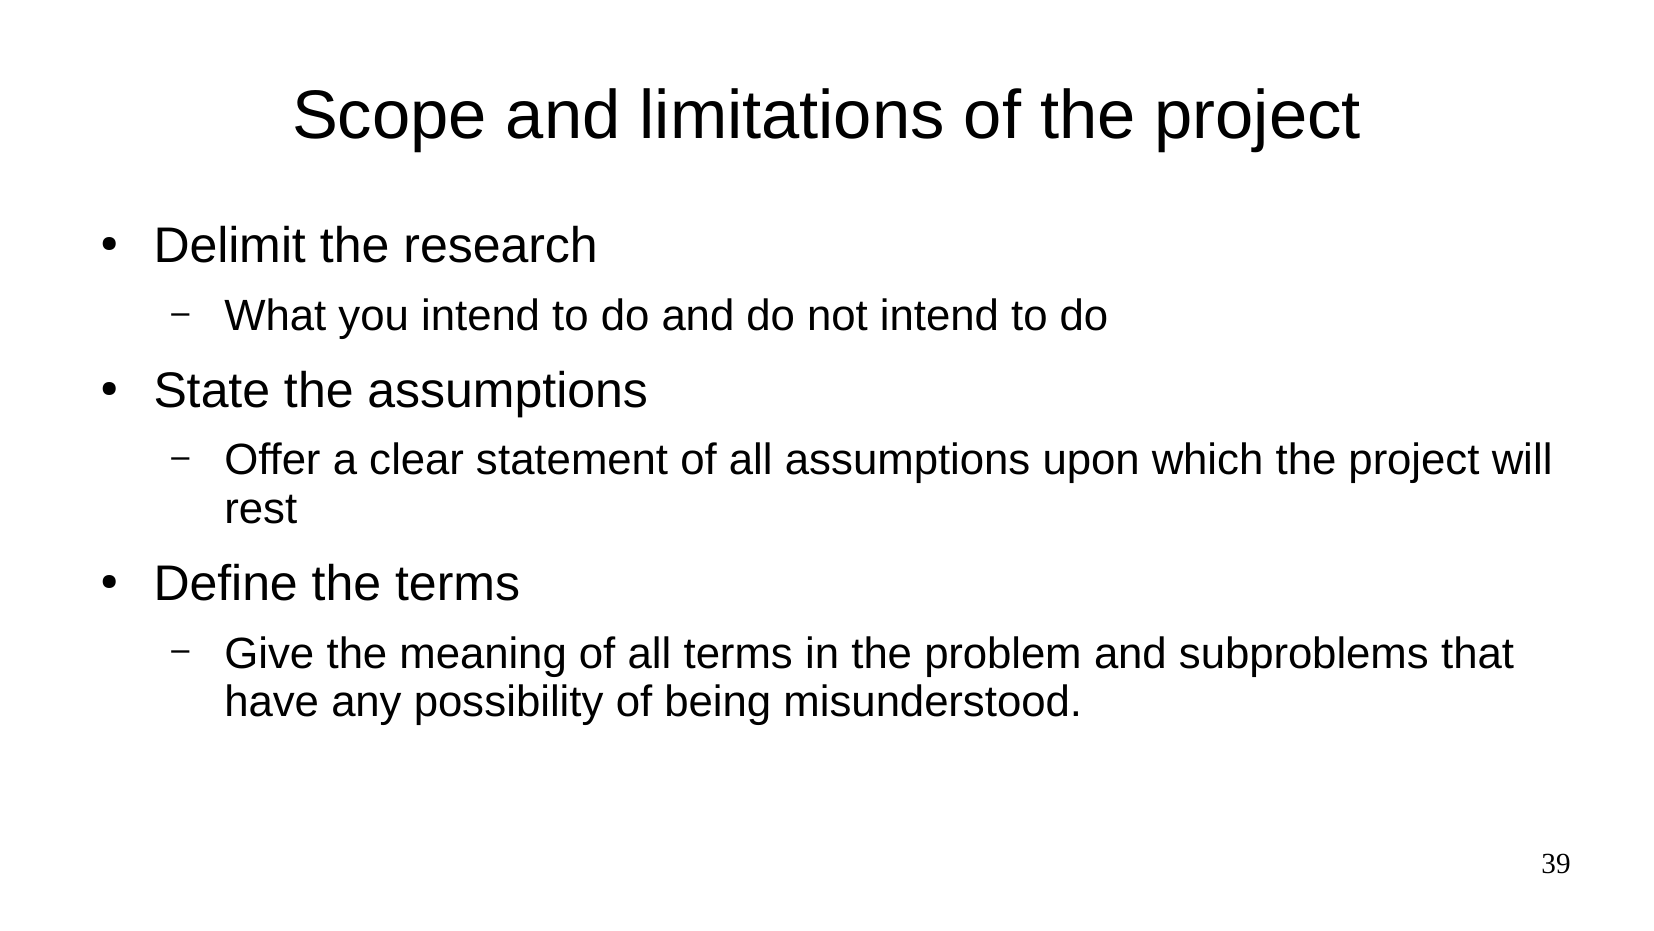

# Scope and limitations of the project
Delimit the research
What you intend to do and do not intend to do
State the assumptions
Offer a clear statement of all assumptions upon which the project will rest
Define the terms
Give the meaning of all terms in the problem and subproblems that have any possibility of being misunderstood.
39